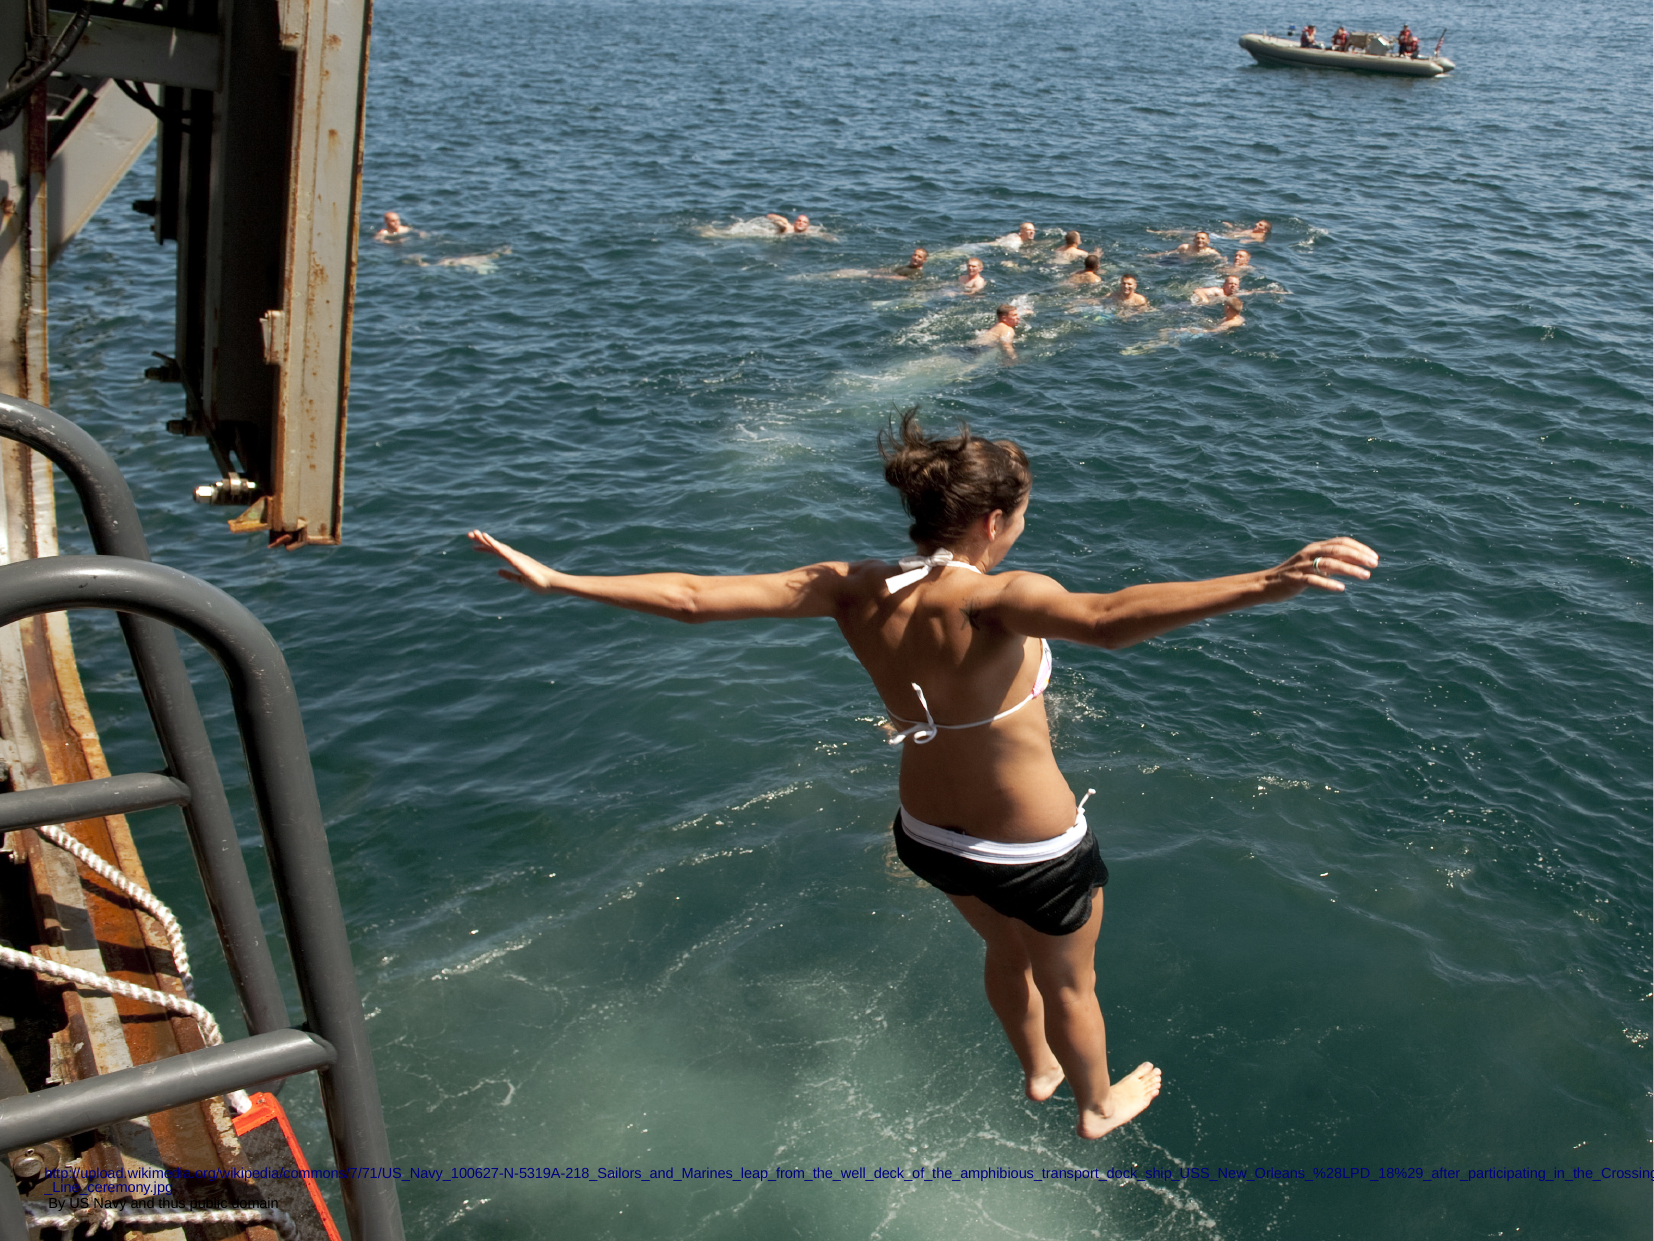

http://upload.wikimedia.org/wikipedia/commons/7/71/US_Navy_100627-N-5319A-218_Sailors_and_Marines_leap_from_the_well_deck_of_the_amphibious_transport_dock_ship_USS_New_Orleans_%28LPD_18%29_after_participating_in_the_Crossing_the_Line_ceremony.jpg By US Navy and thus public domain
3
Crowdsourcing code review